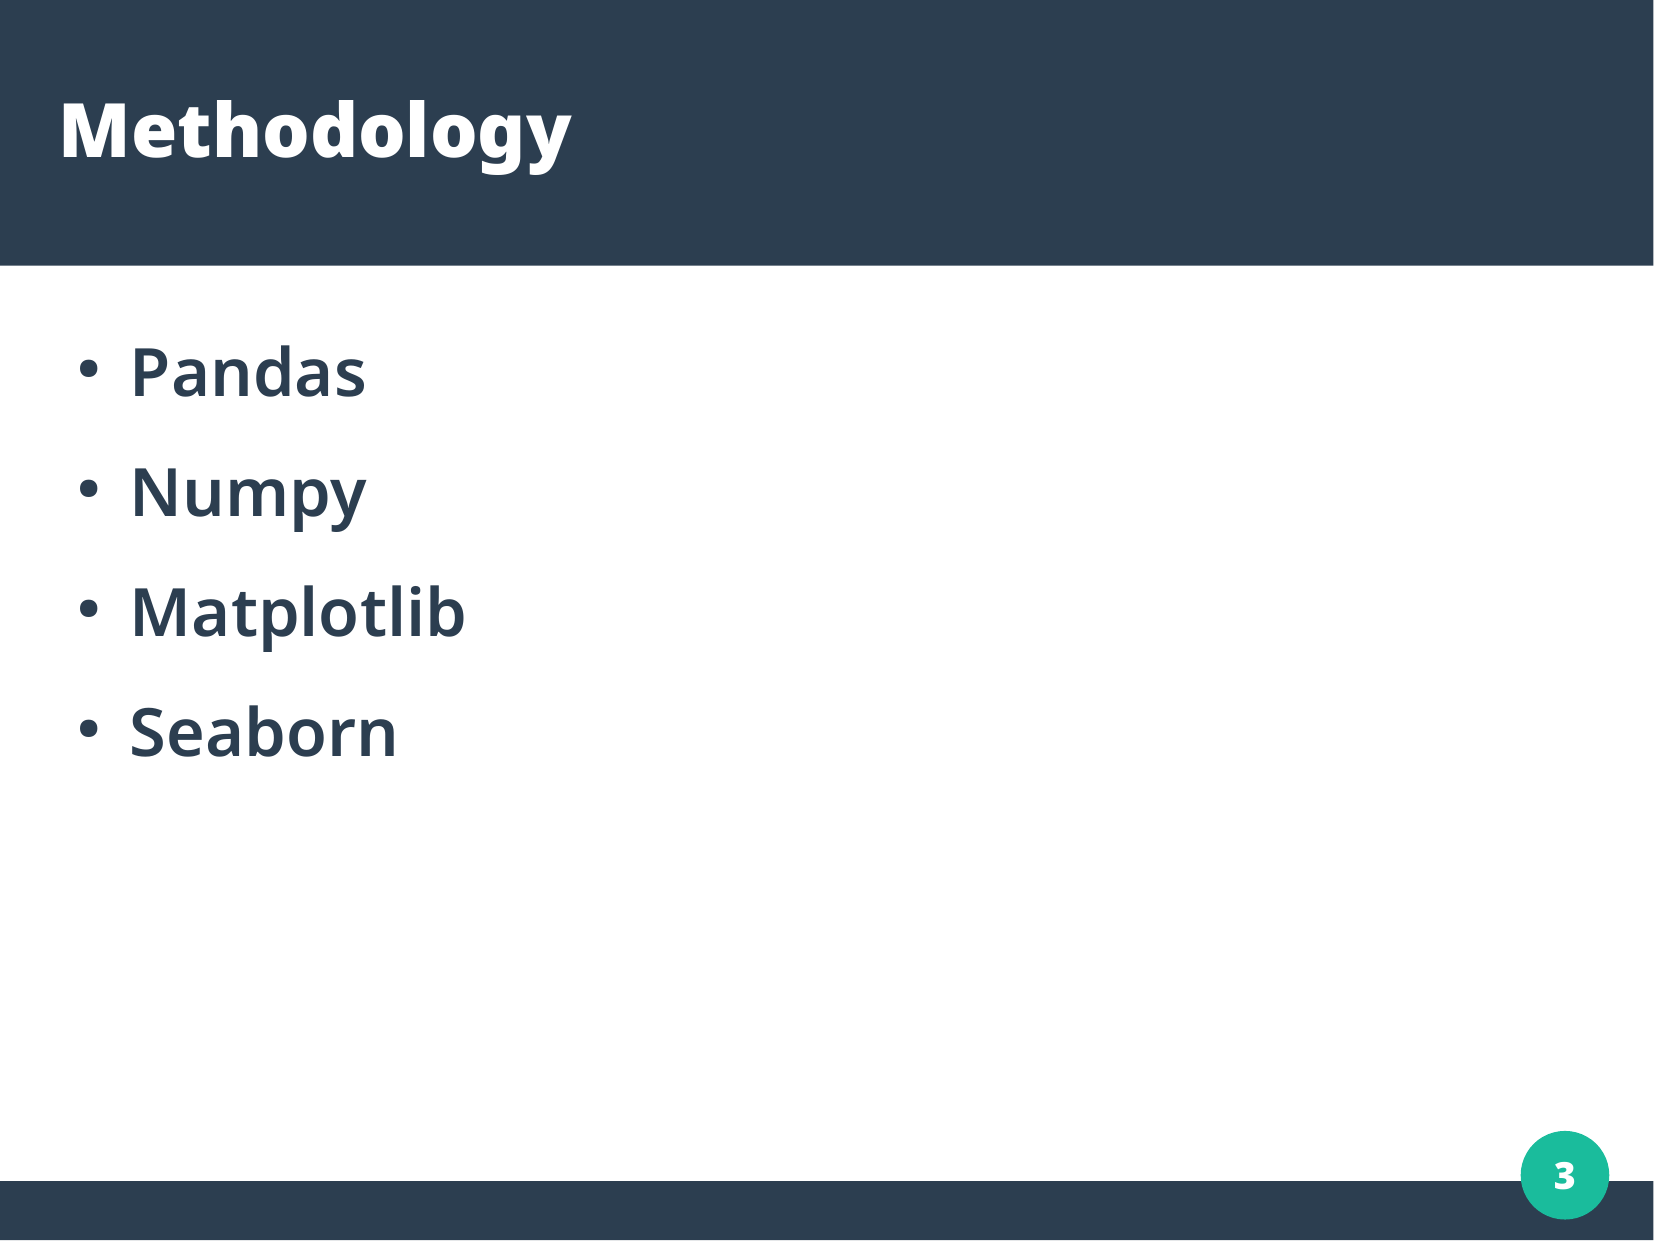

# Methodology
Pandas
Numpy
Matplotlib
Seaborn
3